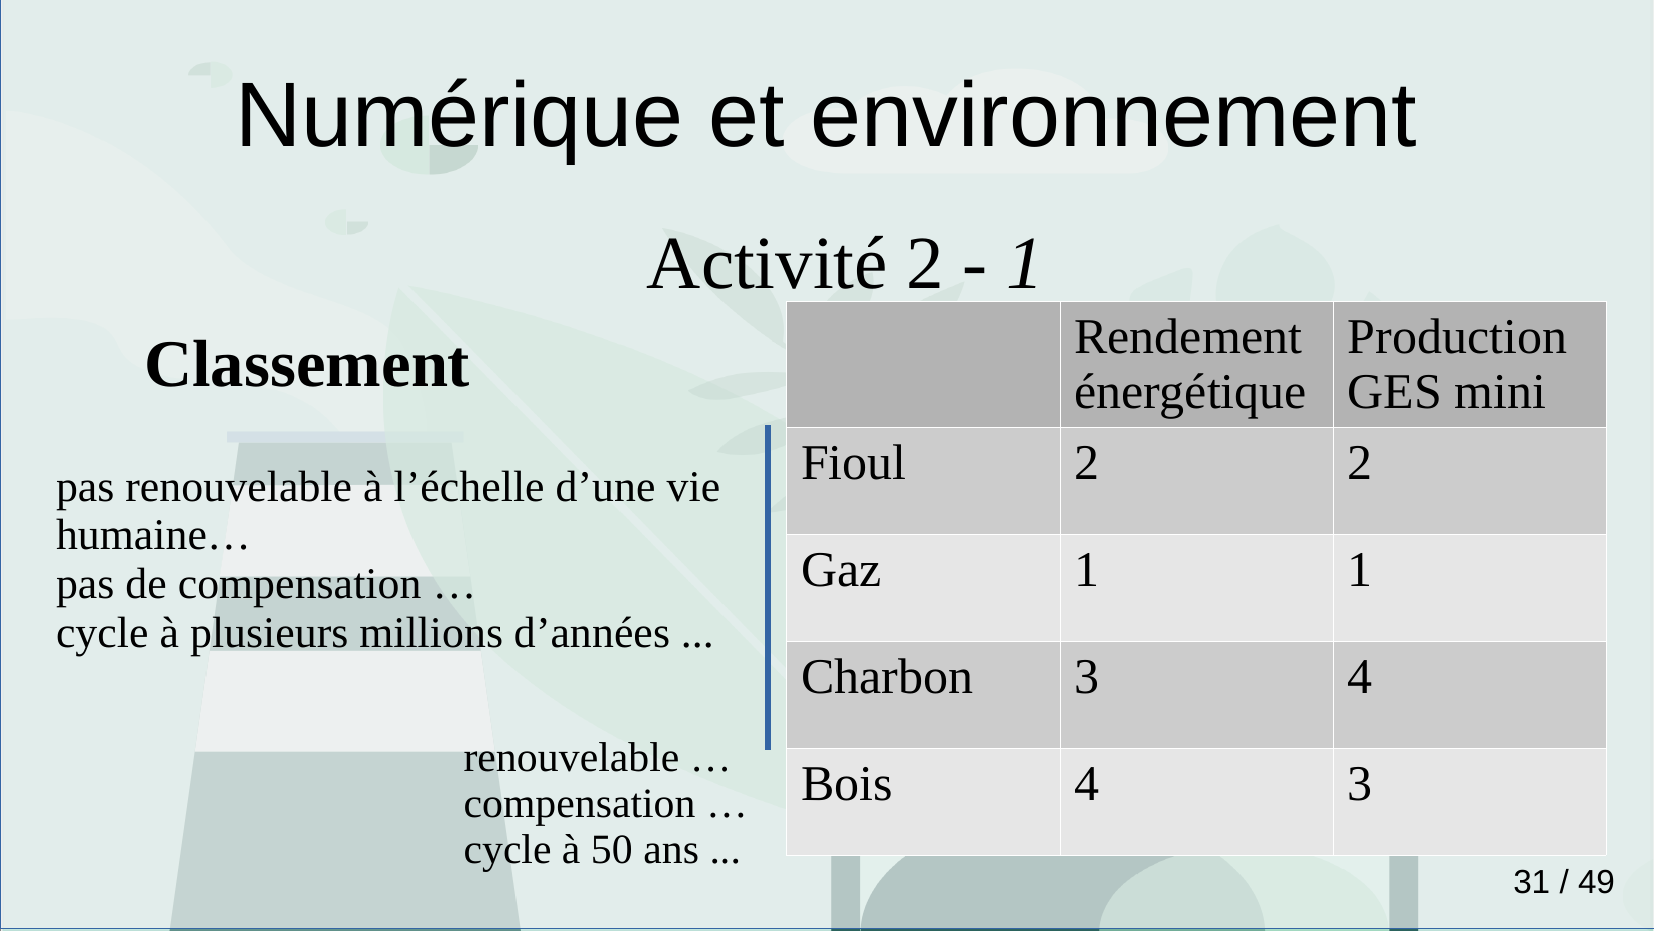

# Numérique et environnement
Activité 2 - 1
| | Rendement énergétique | Production GES mini |
| --- | --- | --- |
| Fioul | 2 | 2 |
| Gaz | 1 | 1 |
| Charbon | 3 | 4 |
| Bois | 4 | 3 |
Classement
pas renouvelable à l’échelle d’une vie humaine…
pas de compensation …
cycle à plusieurs millions d’années ...
renouvelable …
compensation …
cycle à 50 ans ...